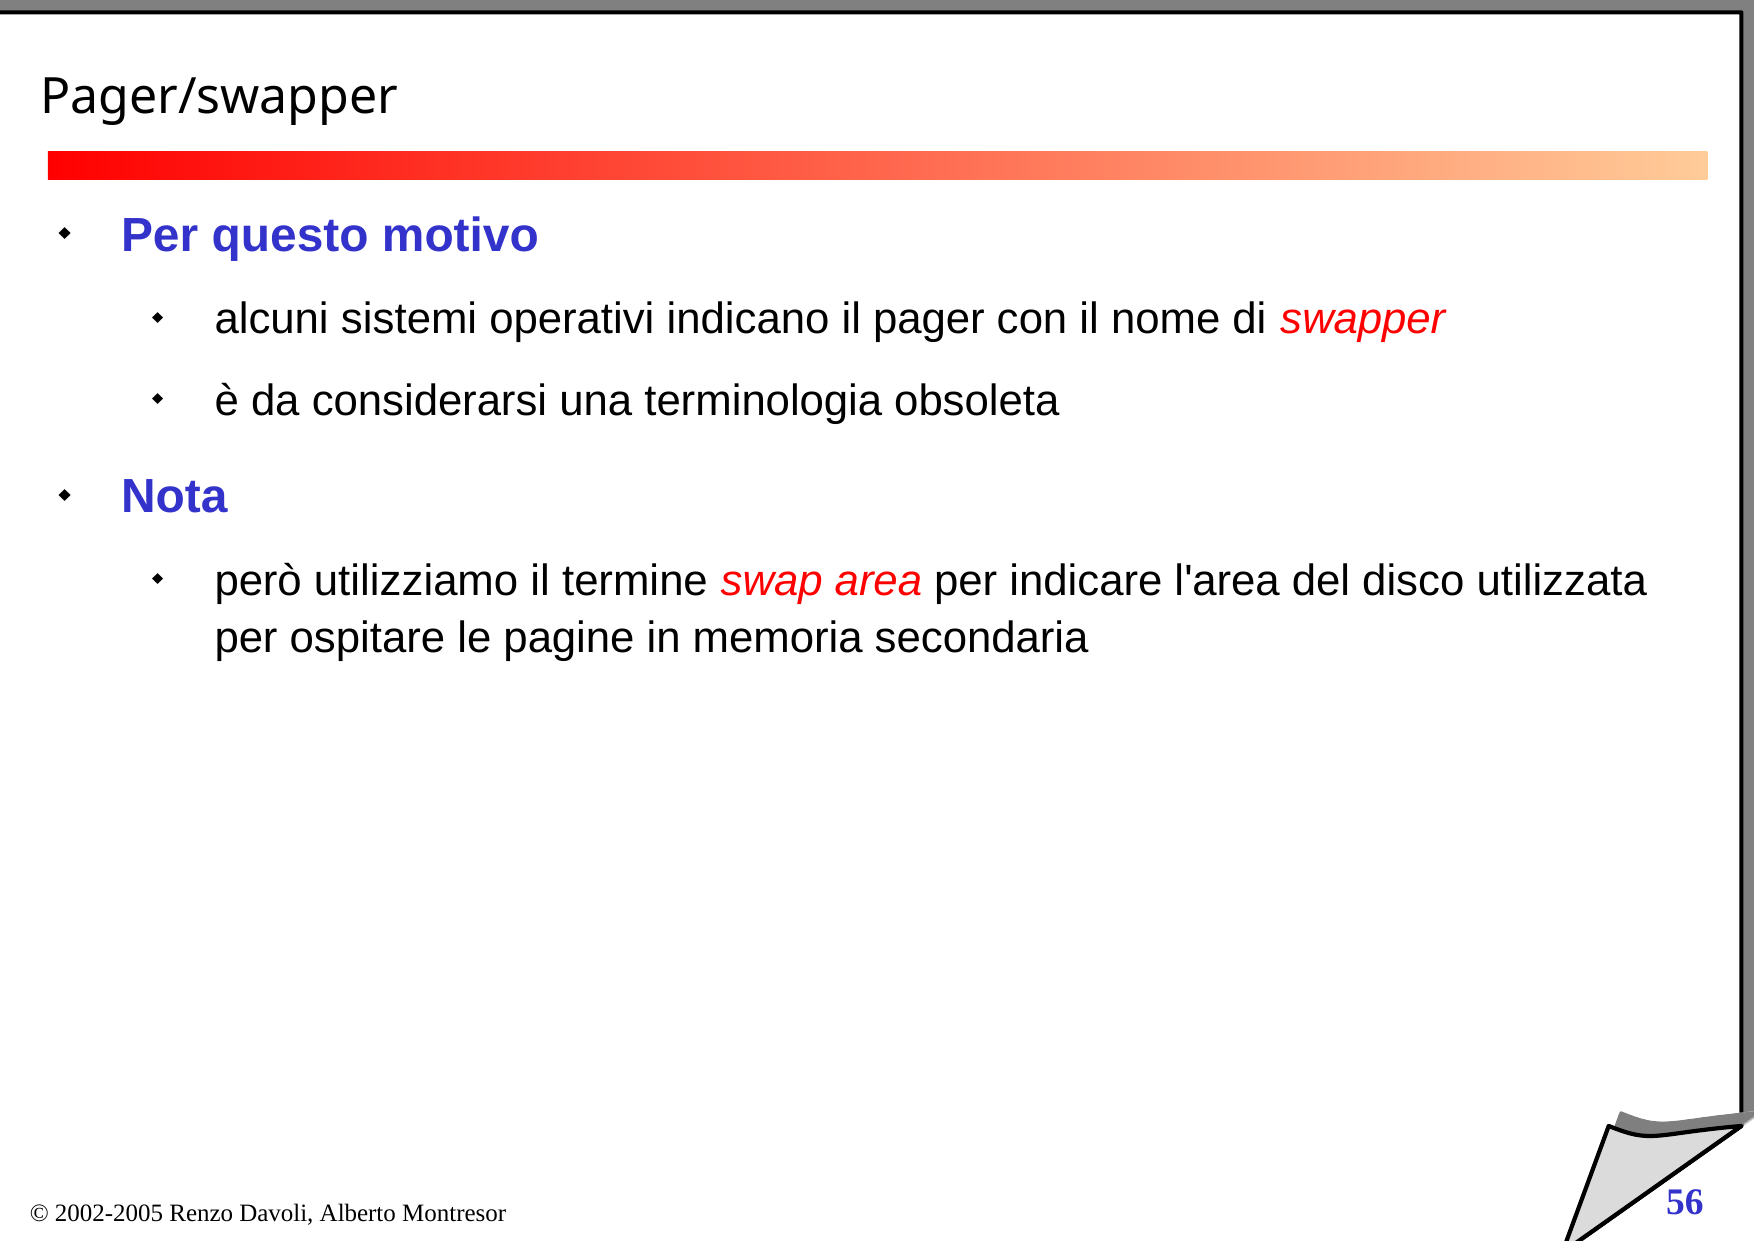

# Pager/swapper
Per questo motivo
alcuni sistemi operativi indicano il pager con il nome di swapper
è da considerarsi una terminologia obsoleta
Nota
però utilizziamo il termine swap area per indicare l'area del disco utilizzata per ospitare le pagine in memoria secondaria